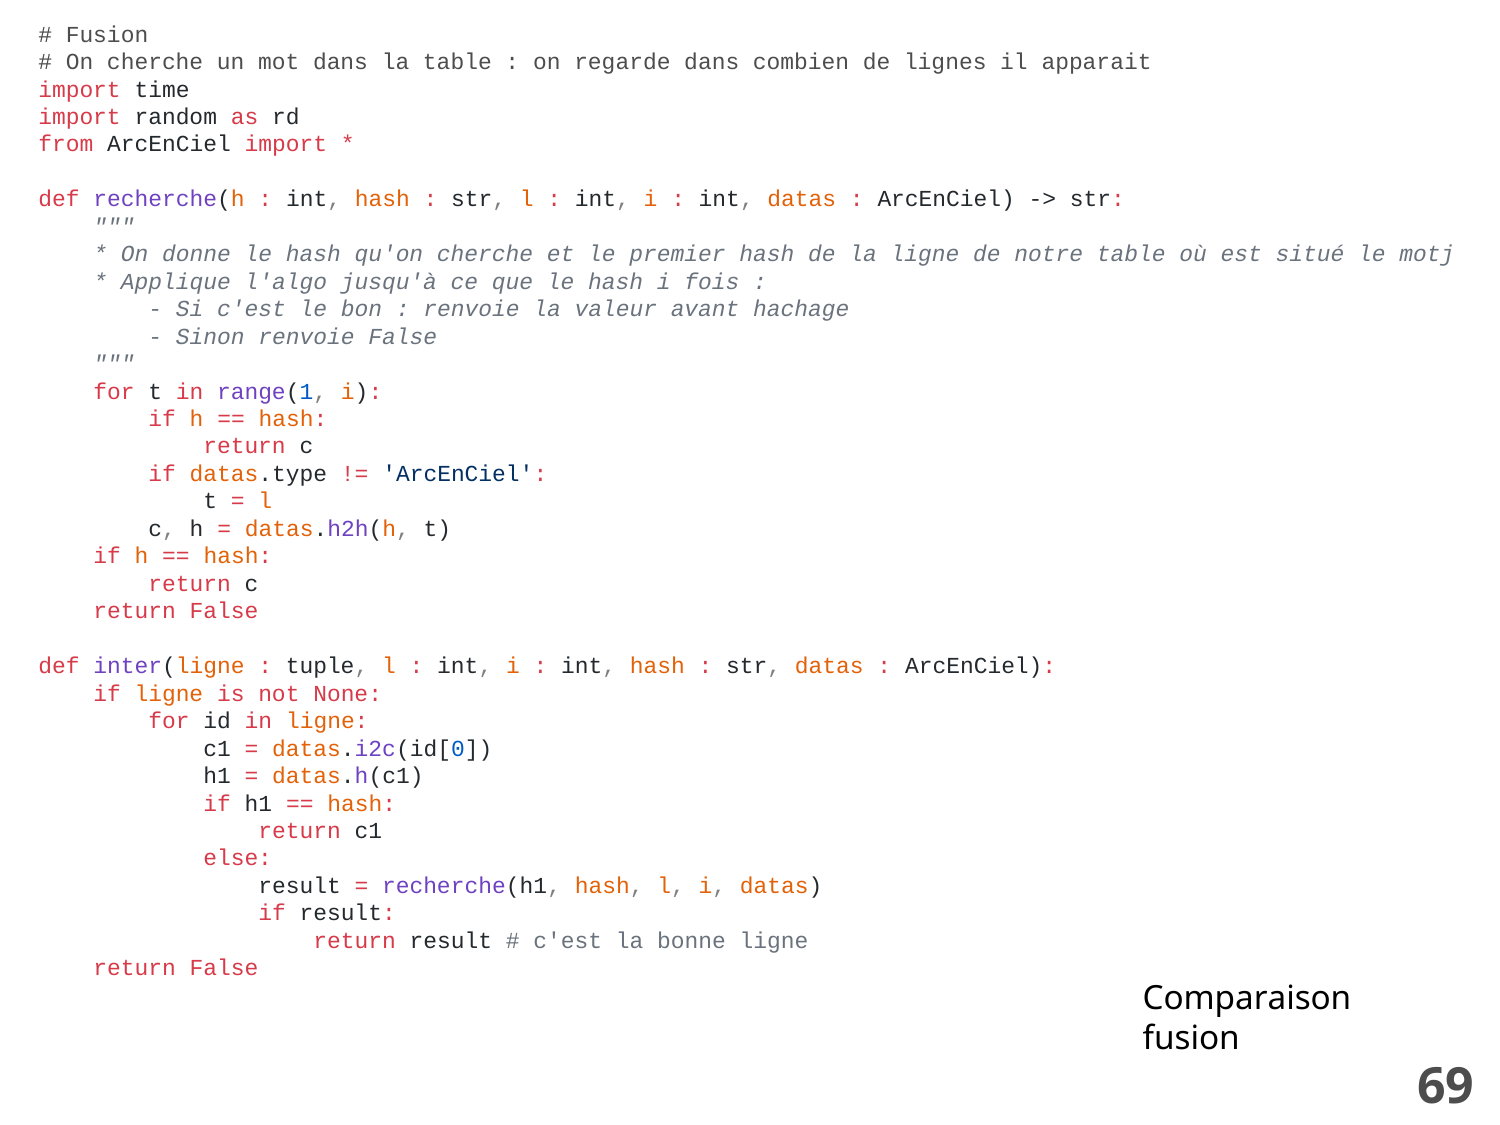

# Fusion
# On cherche un mot dans la table : on regarde dans combien de lignes il apparait
import time
import random as rd
from ArcEnCiel import *
def recherche(h : int, hash : str, l : int, i : int, datas : ArcEnCiel) -> str:
 """
 * On donne le hash qu'on cherche et le premier hash de la ligne de notre table où est situé le motj
 * Applique l'algo jusqu'à ce que le hash i fois :
 - Si c'est le bon : renvoie la valeur avant hachage
 - Sinon renvoie False
 """
 for t in range(1, i):
 if h == hash:
 return c
 if datas.type != 'ArcEnCiel':
 t = l
 c, h = datas.h2h(h, t)
 if h == hash:
 return c
 return False
def inter(ligne : tuple, l : int, i : int, hash : str, datas : ArcEnCiel):
 if ligne is not None:
 for id in ligne:
 c1 = datas.i2c(id[0])
 h1 = datas.h(c1)
 if h1 == hash:
 return c1
 else:
 result = recherche(h1, hash, l, i, datas)
 if result:
 return result # c'est la bonne ligne
 return False
Comparaison fusion